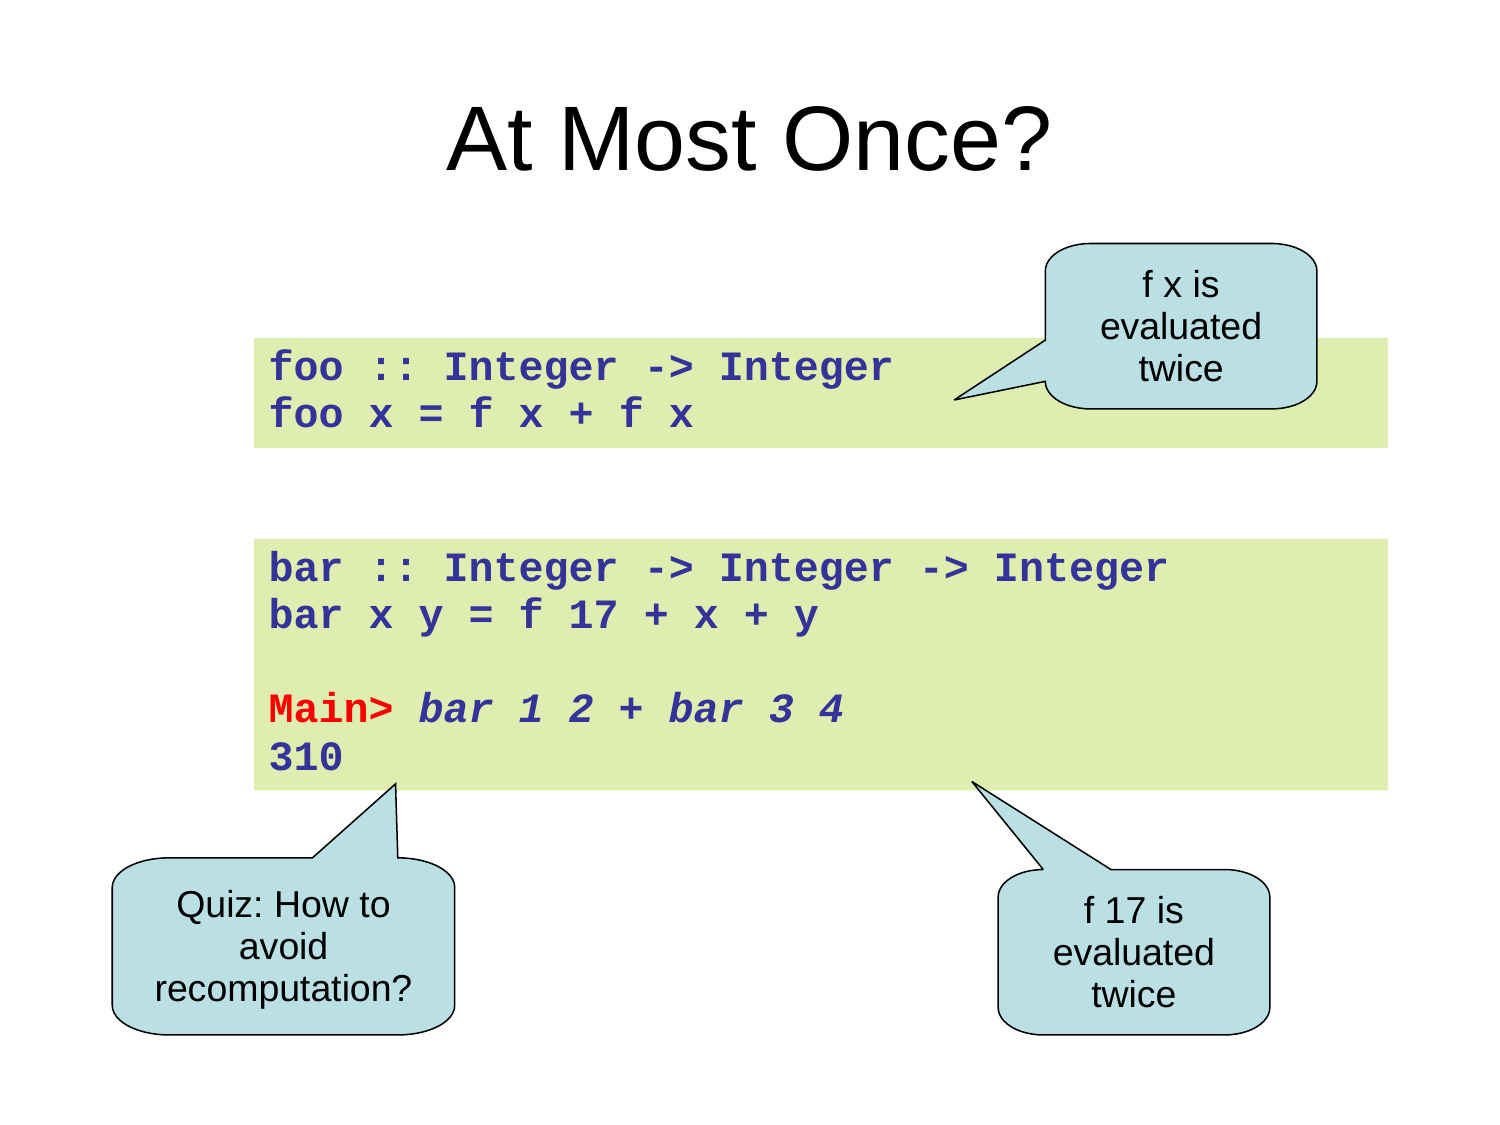

# At Most Once?
f x is evaluated twice
foo :: Integer -> Integer
foo x = f x + f x
bar :: Integer -> Integer -> Integer
bar x y = f 17 + x + y
Main> bar 1 2 + bar 3 4
310
Quiz: How to avoid recomputation?
f 17 is evaluated twice